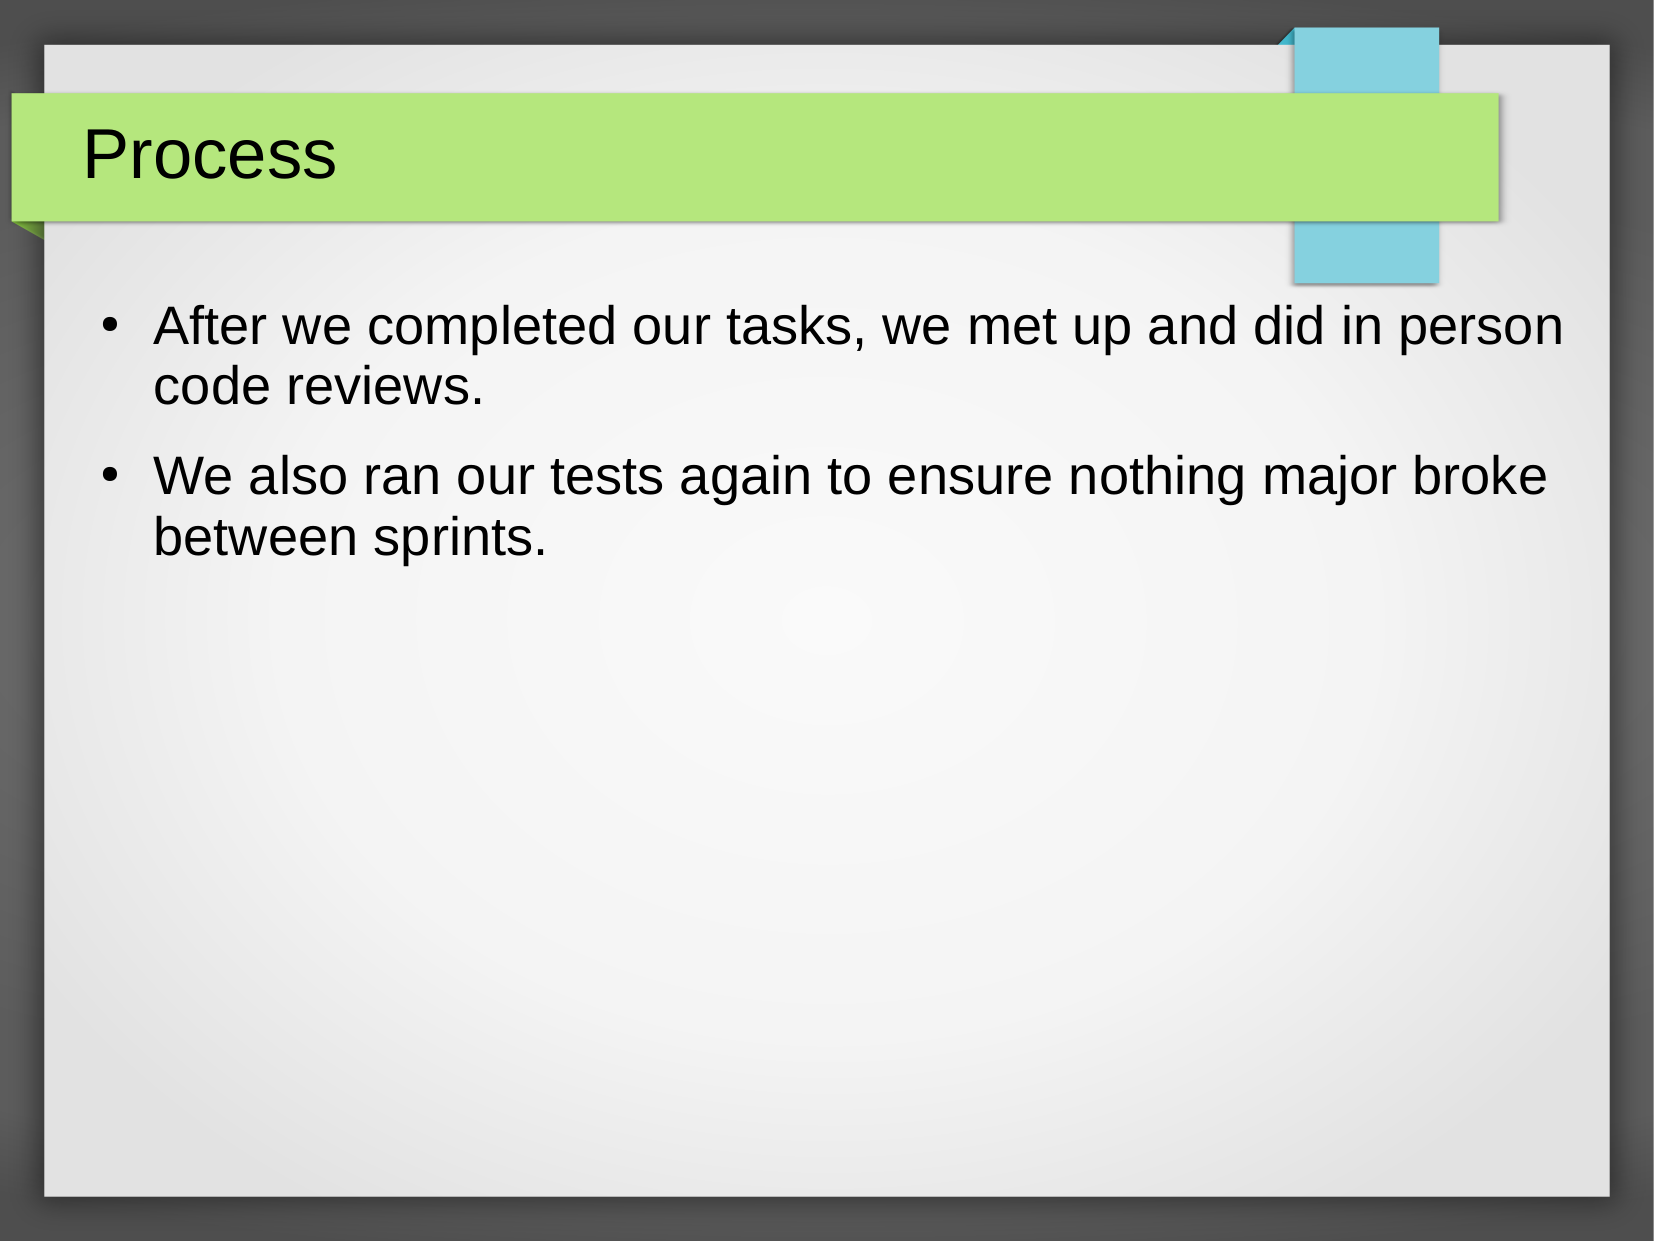

# Process
After we completed our tasks, we met up and did in person code reviews.
We also ran our tests again to ensure nothing major broke between sprints.